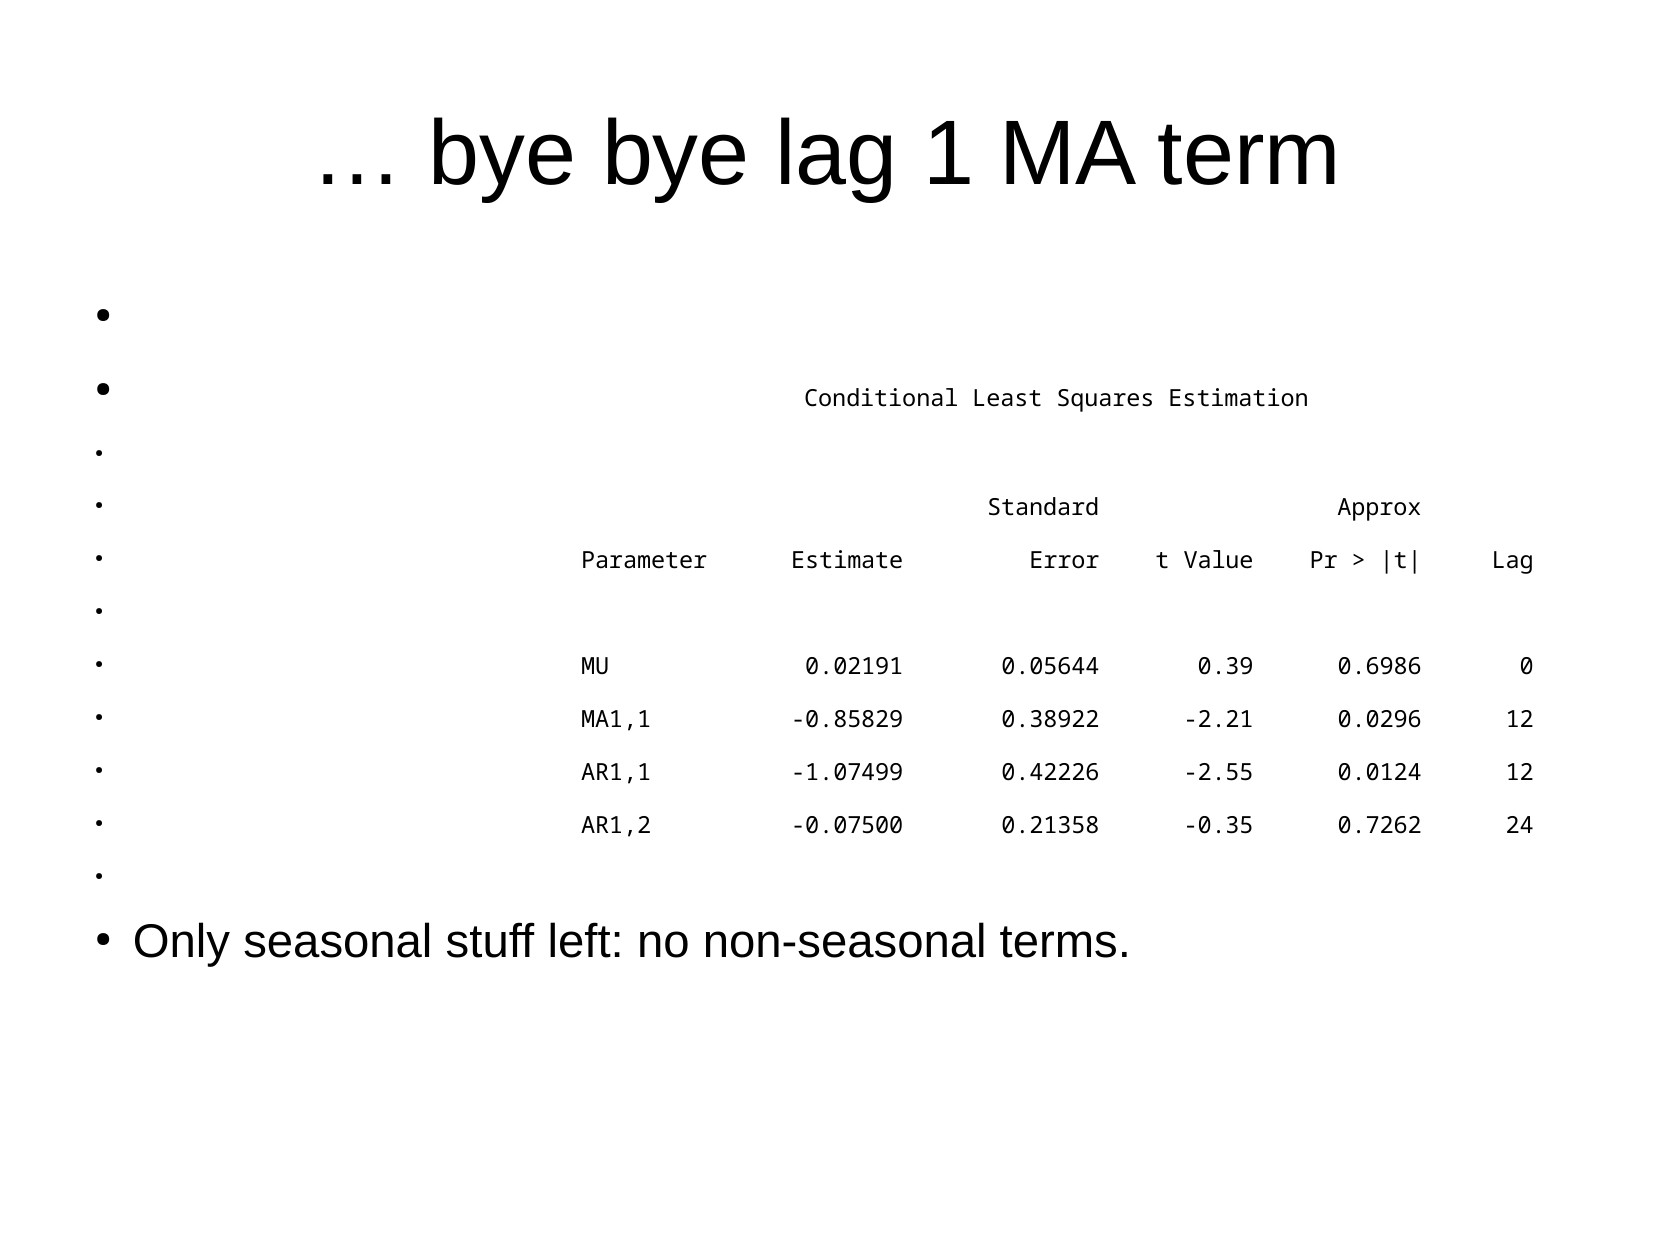

# … bye bye lag 1 MA term
 Conditional Least Squares Estimation
 Standard Approx
 Parameter Estimate Error t Value Pr > |t| Lag
 MU 0.02191 0.05644 0.39 0.6986 0
 MA1,1 -0.85829 0.38922 -2.21 0.0296 12
 AR1,1 -1.07499 0.42226 -2.55 0.0124 12
 AR1,2 -0.07500 0.21358 -0.35 0.7262 24
Only seasonal stuff left: no non-seasonal terms.